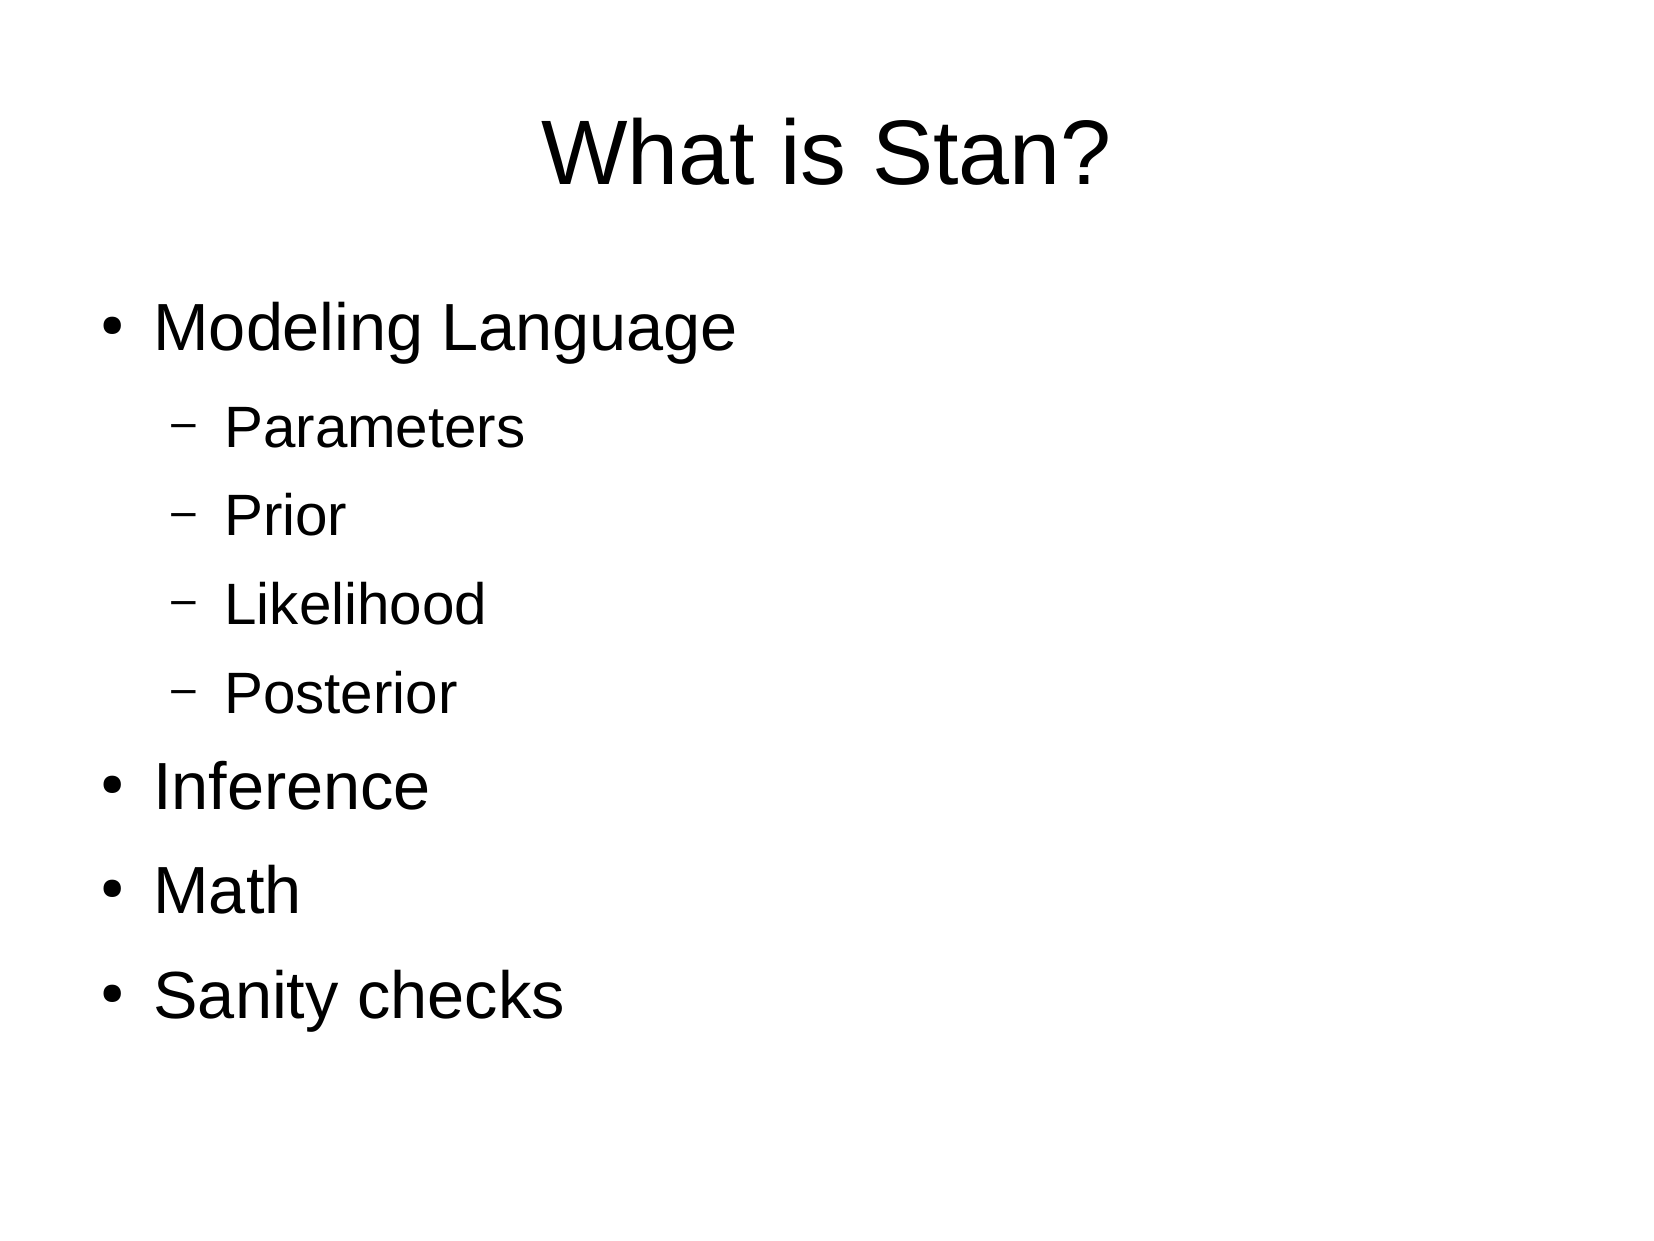

# What is Stan?
Modeling Language
Parameters
Prior
Likelihood
Posterior
Inference
Math
Sanity checks